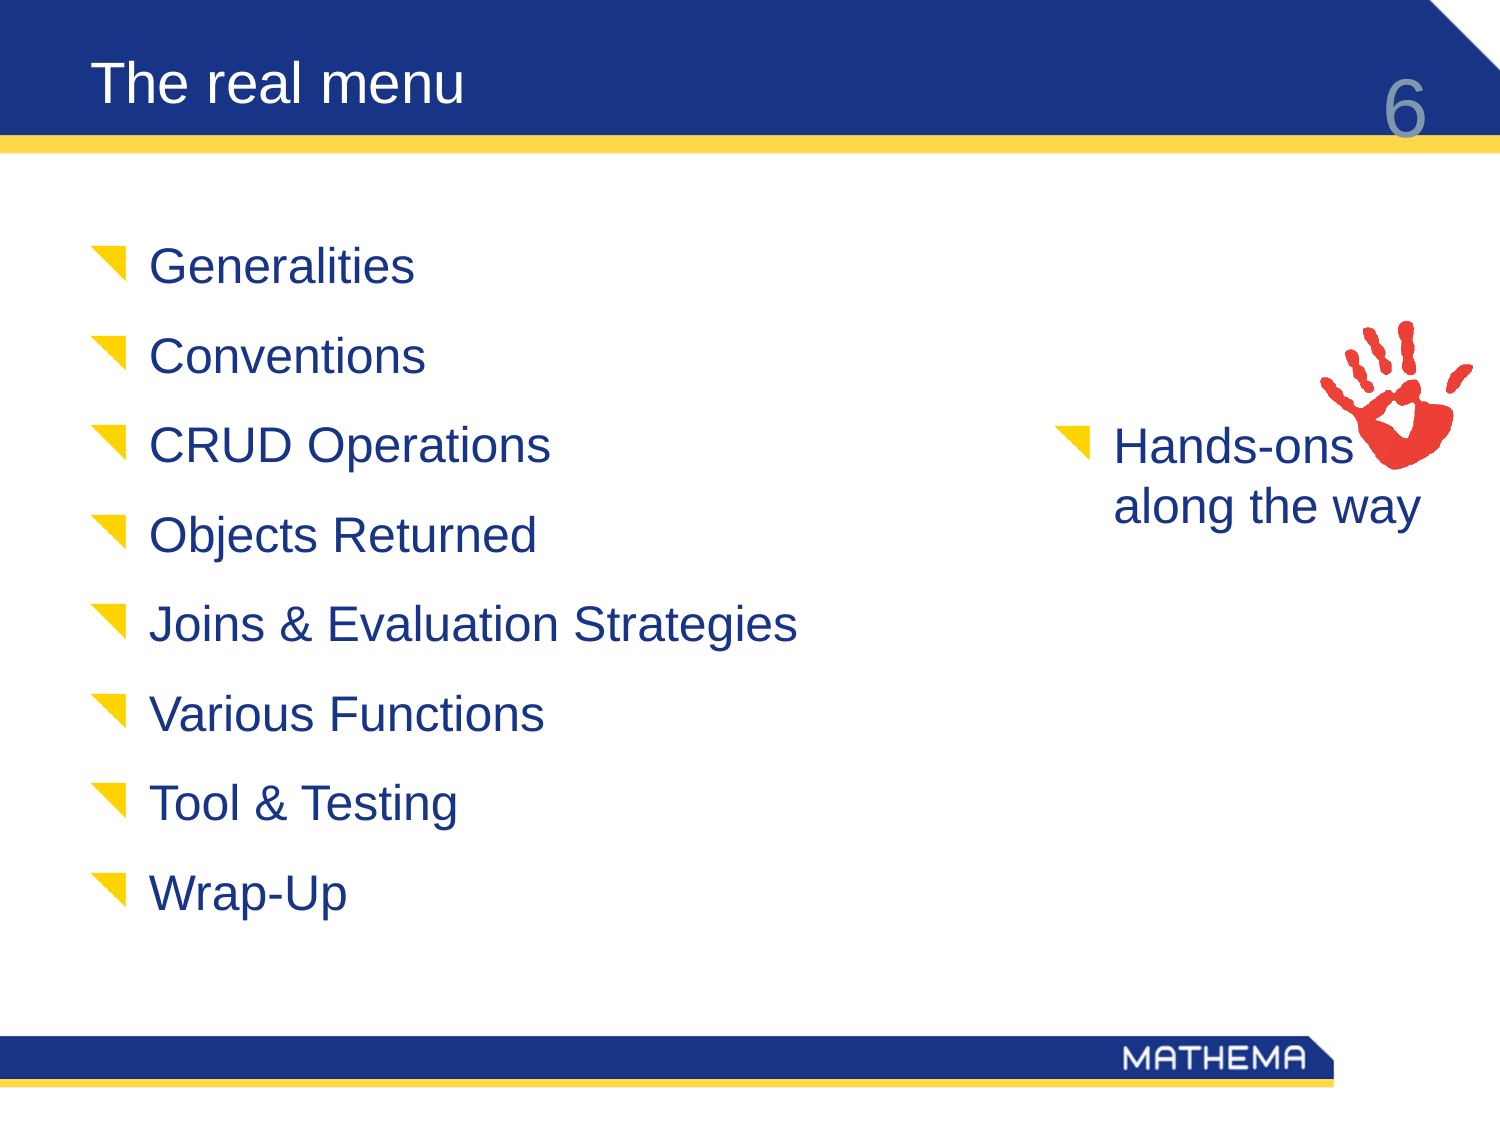

# The real menu
6
Generalities
Conventions
CRUD Operations
Objects Returned
Joins & Evaluation Strategies
Various Functions
Tool & Testing
Wrap-Up
Hands-ons
along the way